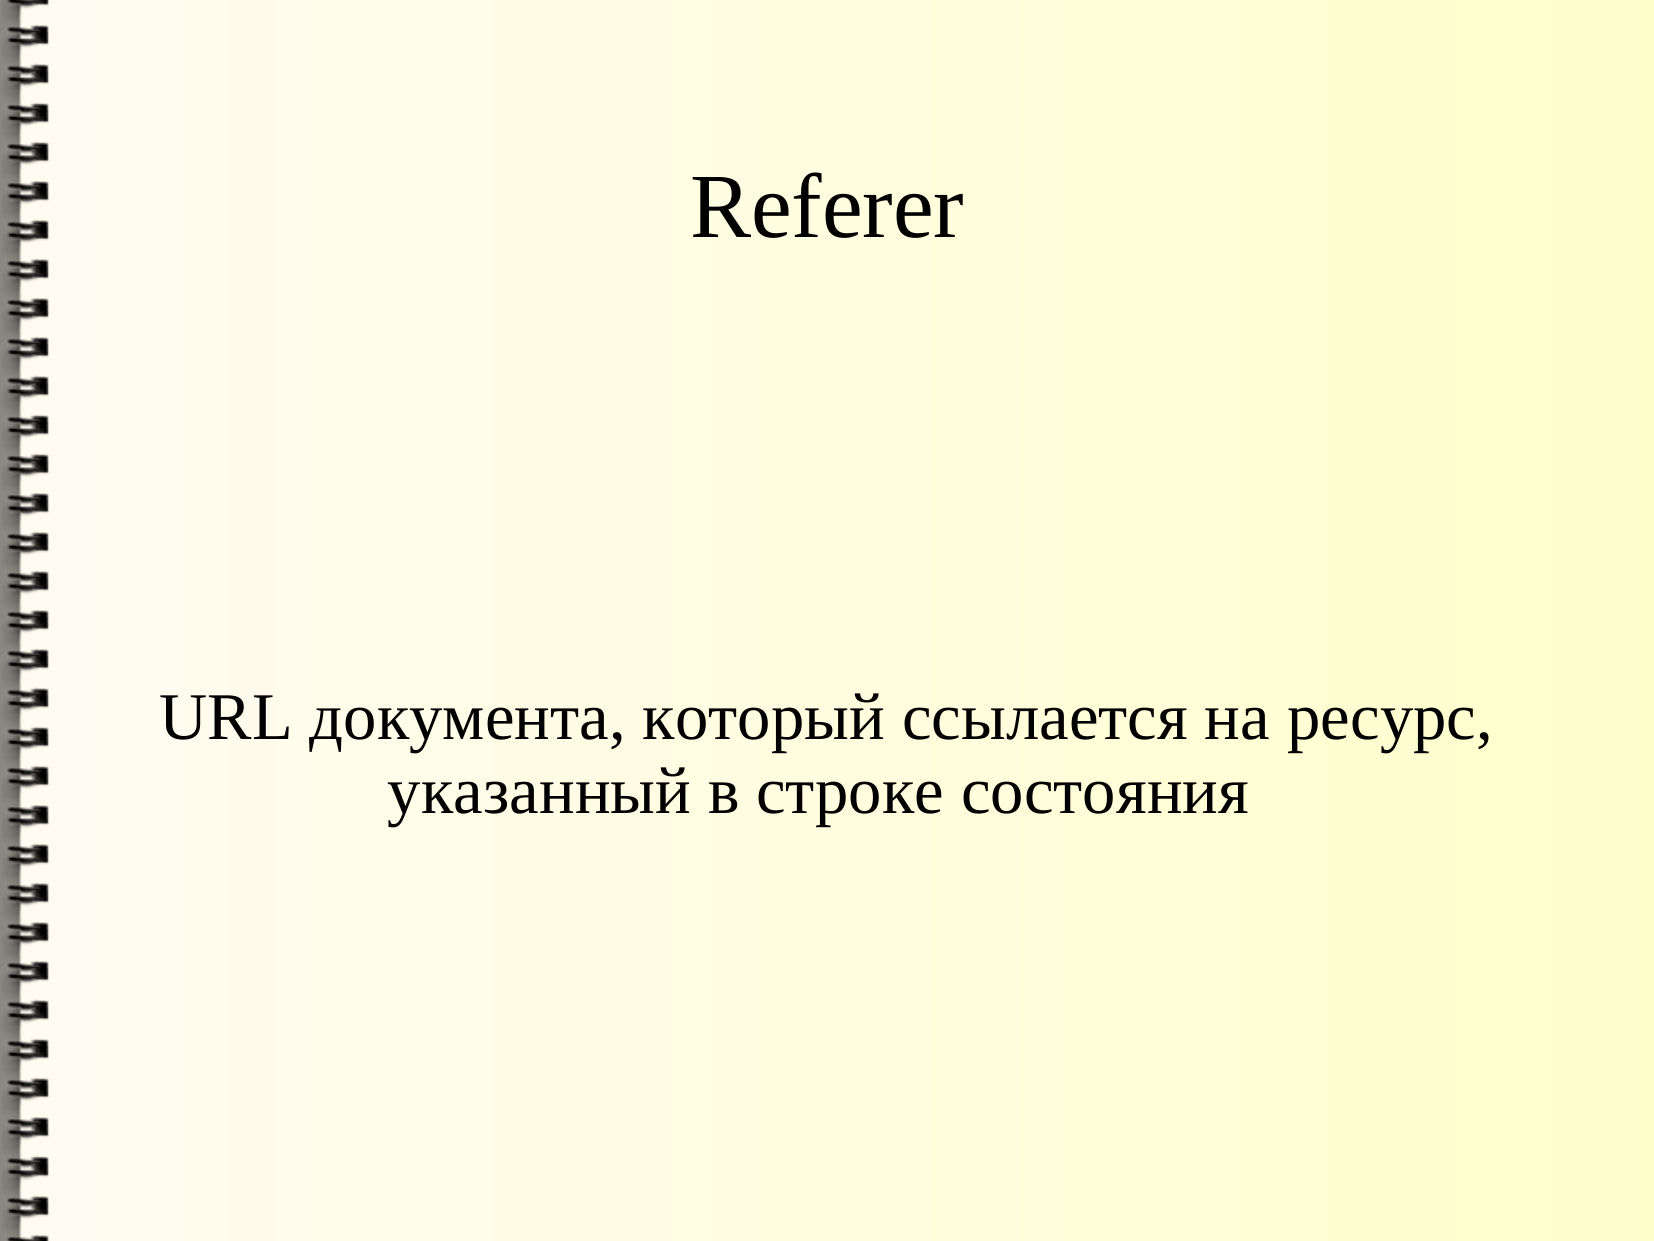

# Referer
URL документа, который ссылается на ресурс, указанный в строке состояния